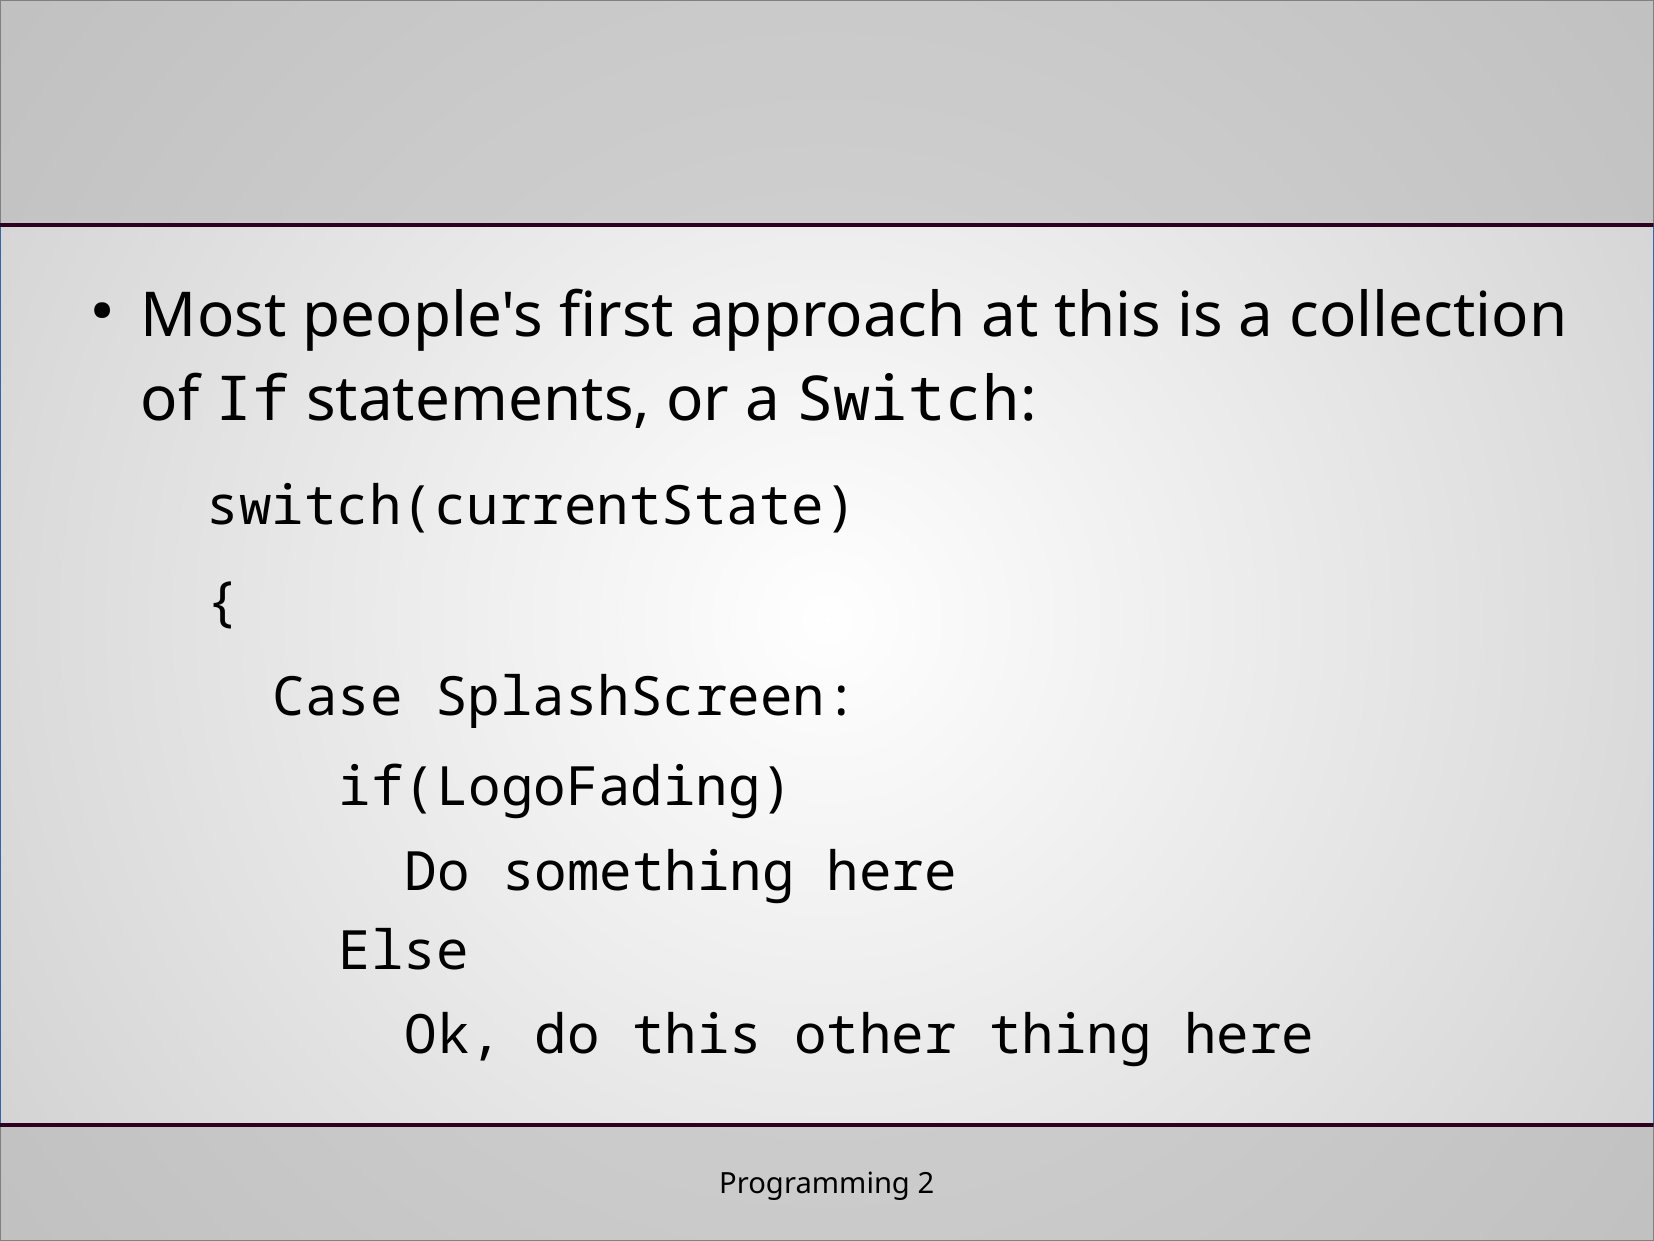

#
Most people's first approach at this is a collection of If statements, or a Switch:
switch(currentState)
{
Case SplashScreen:
if(LogoFading)
Do something here
Else
Ok, do this other thing here